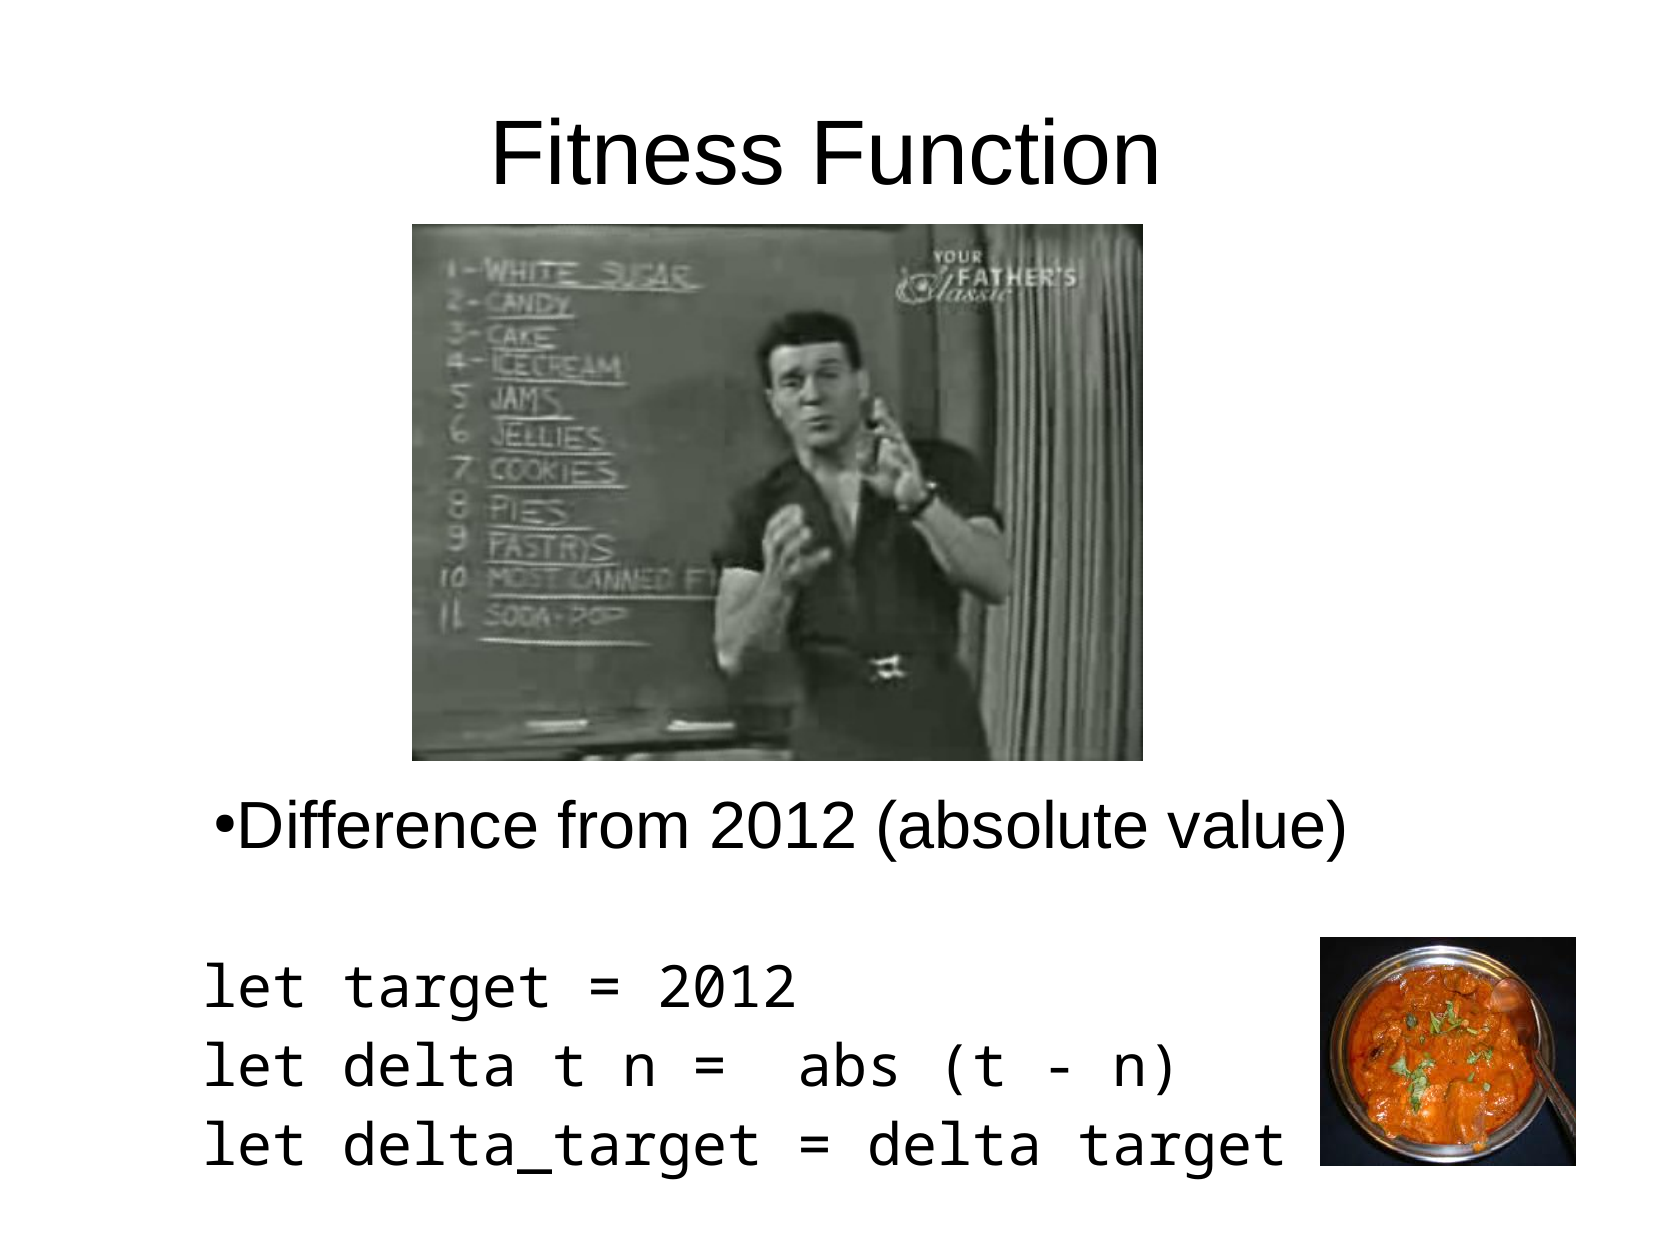

# Fitness Function
Difference from 2012 (absolute value)
let target = 2012
let delta t n = abs (t - n)
let delta_target = delta target